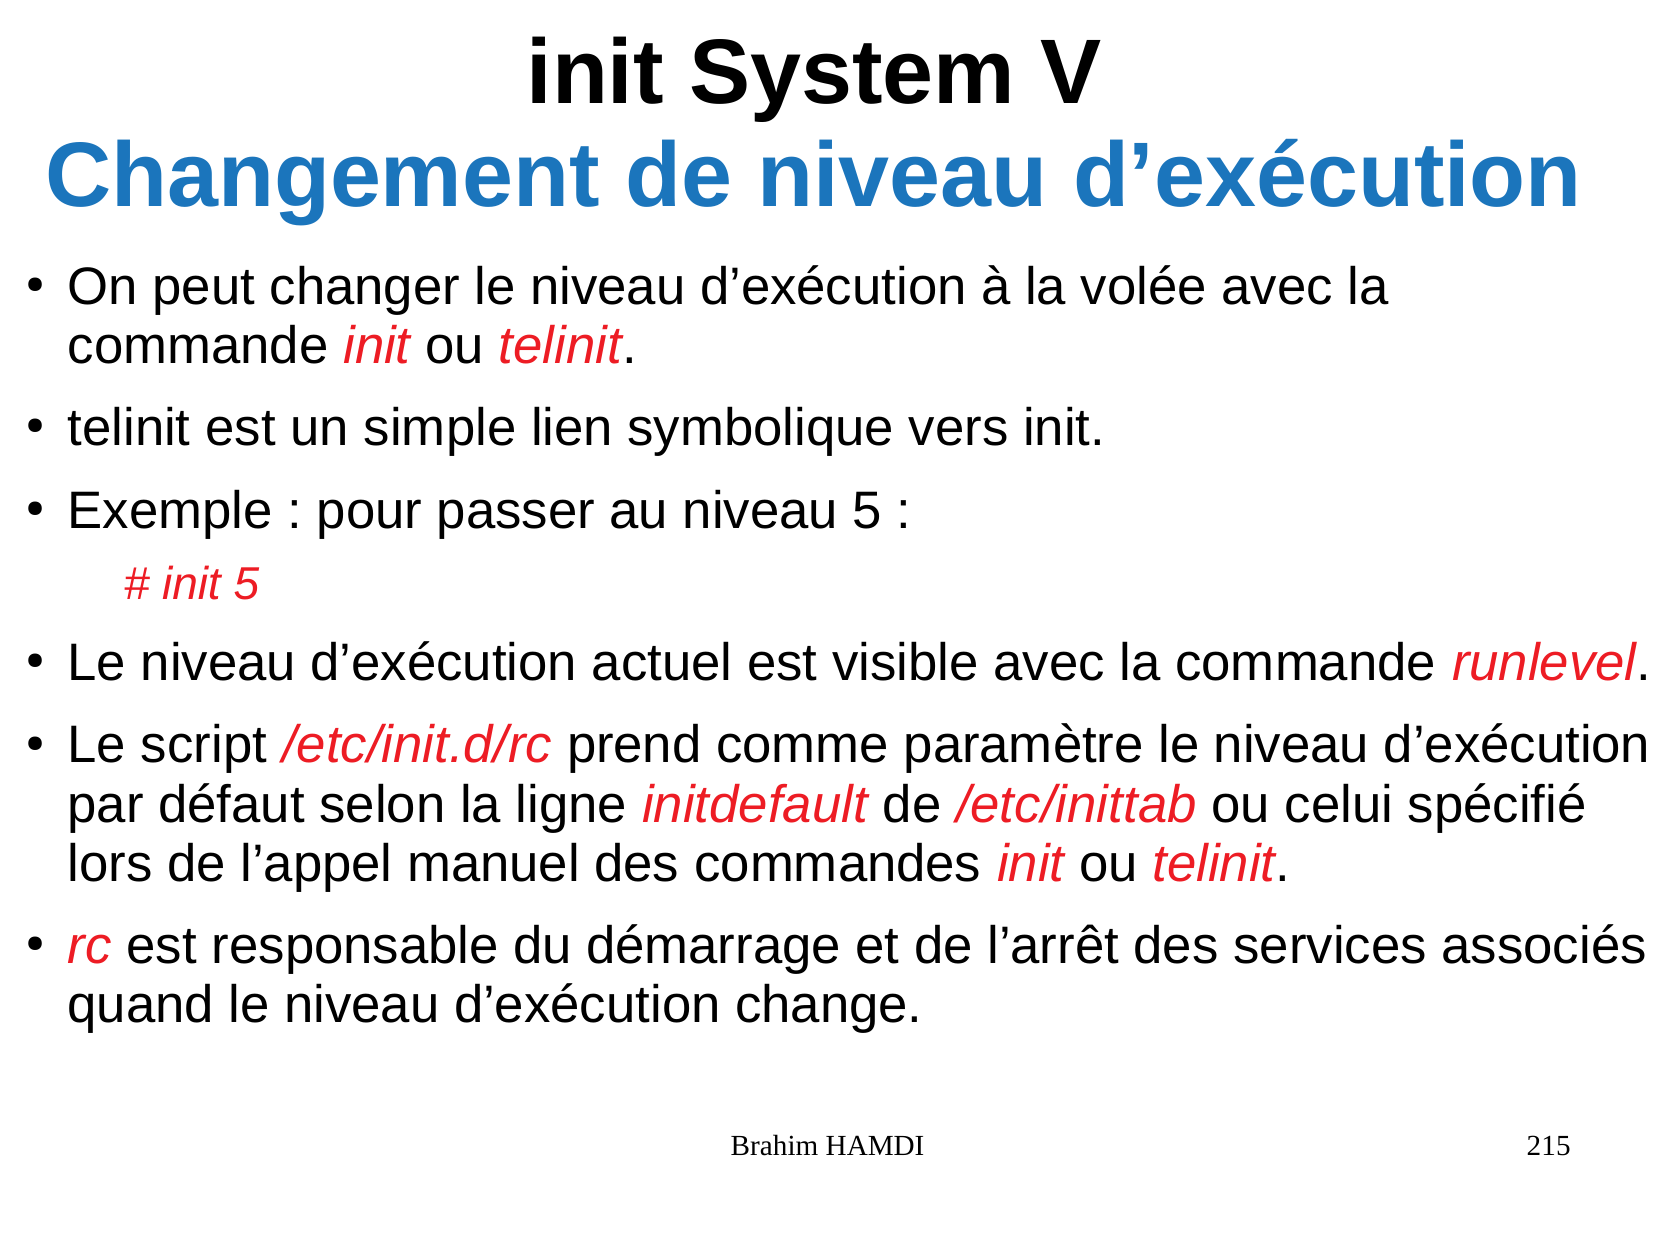

# init System V Changement de niveau d’exécution
On peut changer le niveau d’exécution à la volée avec la commande init ou telinit.
telinit est un simple lien symbolique vers init.
Exemple : pour passer au niveau 5 :
# init 5
Le niveau d’exécution actuel est visible avec la commande runlevel.
Le script /etc/init.d/rc prend comme paramètre le niveau d’exécution par défaut selon la ligne initdefault de /etc/inittab ou celui spécifié lors de l’appel manuel des commandes init ou telinit.
rc est responsable du démarrage et de l’arrêt des services associés quand le niveau d’exécution change.
Brahim HAMDI
215